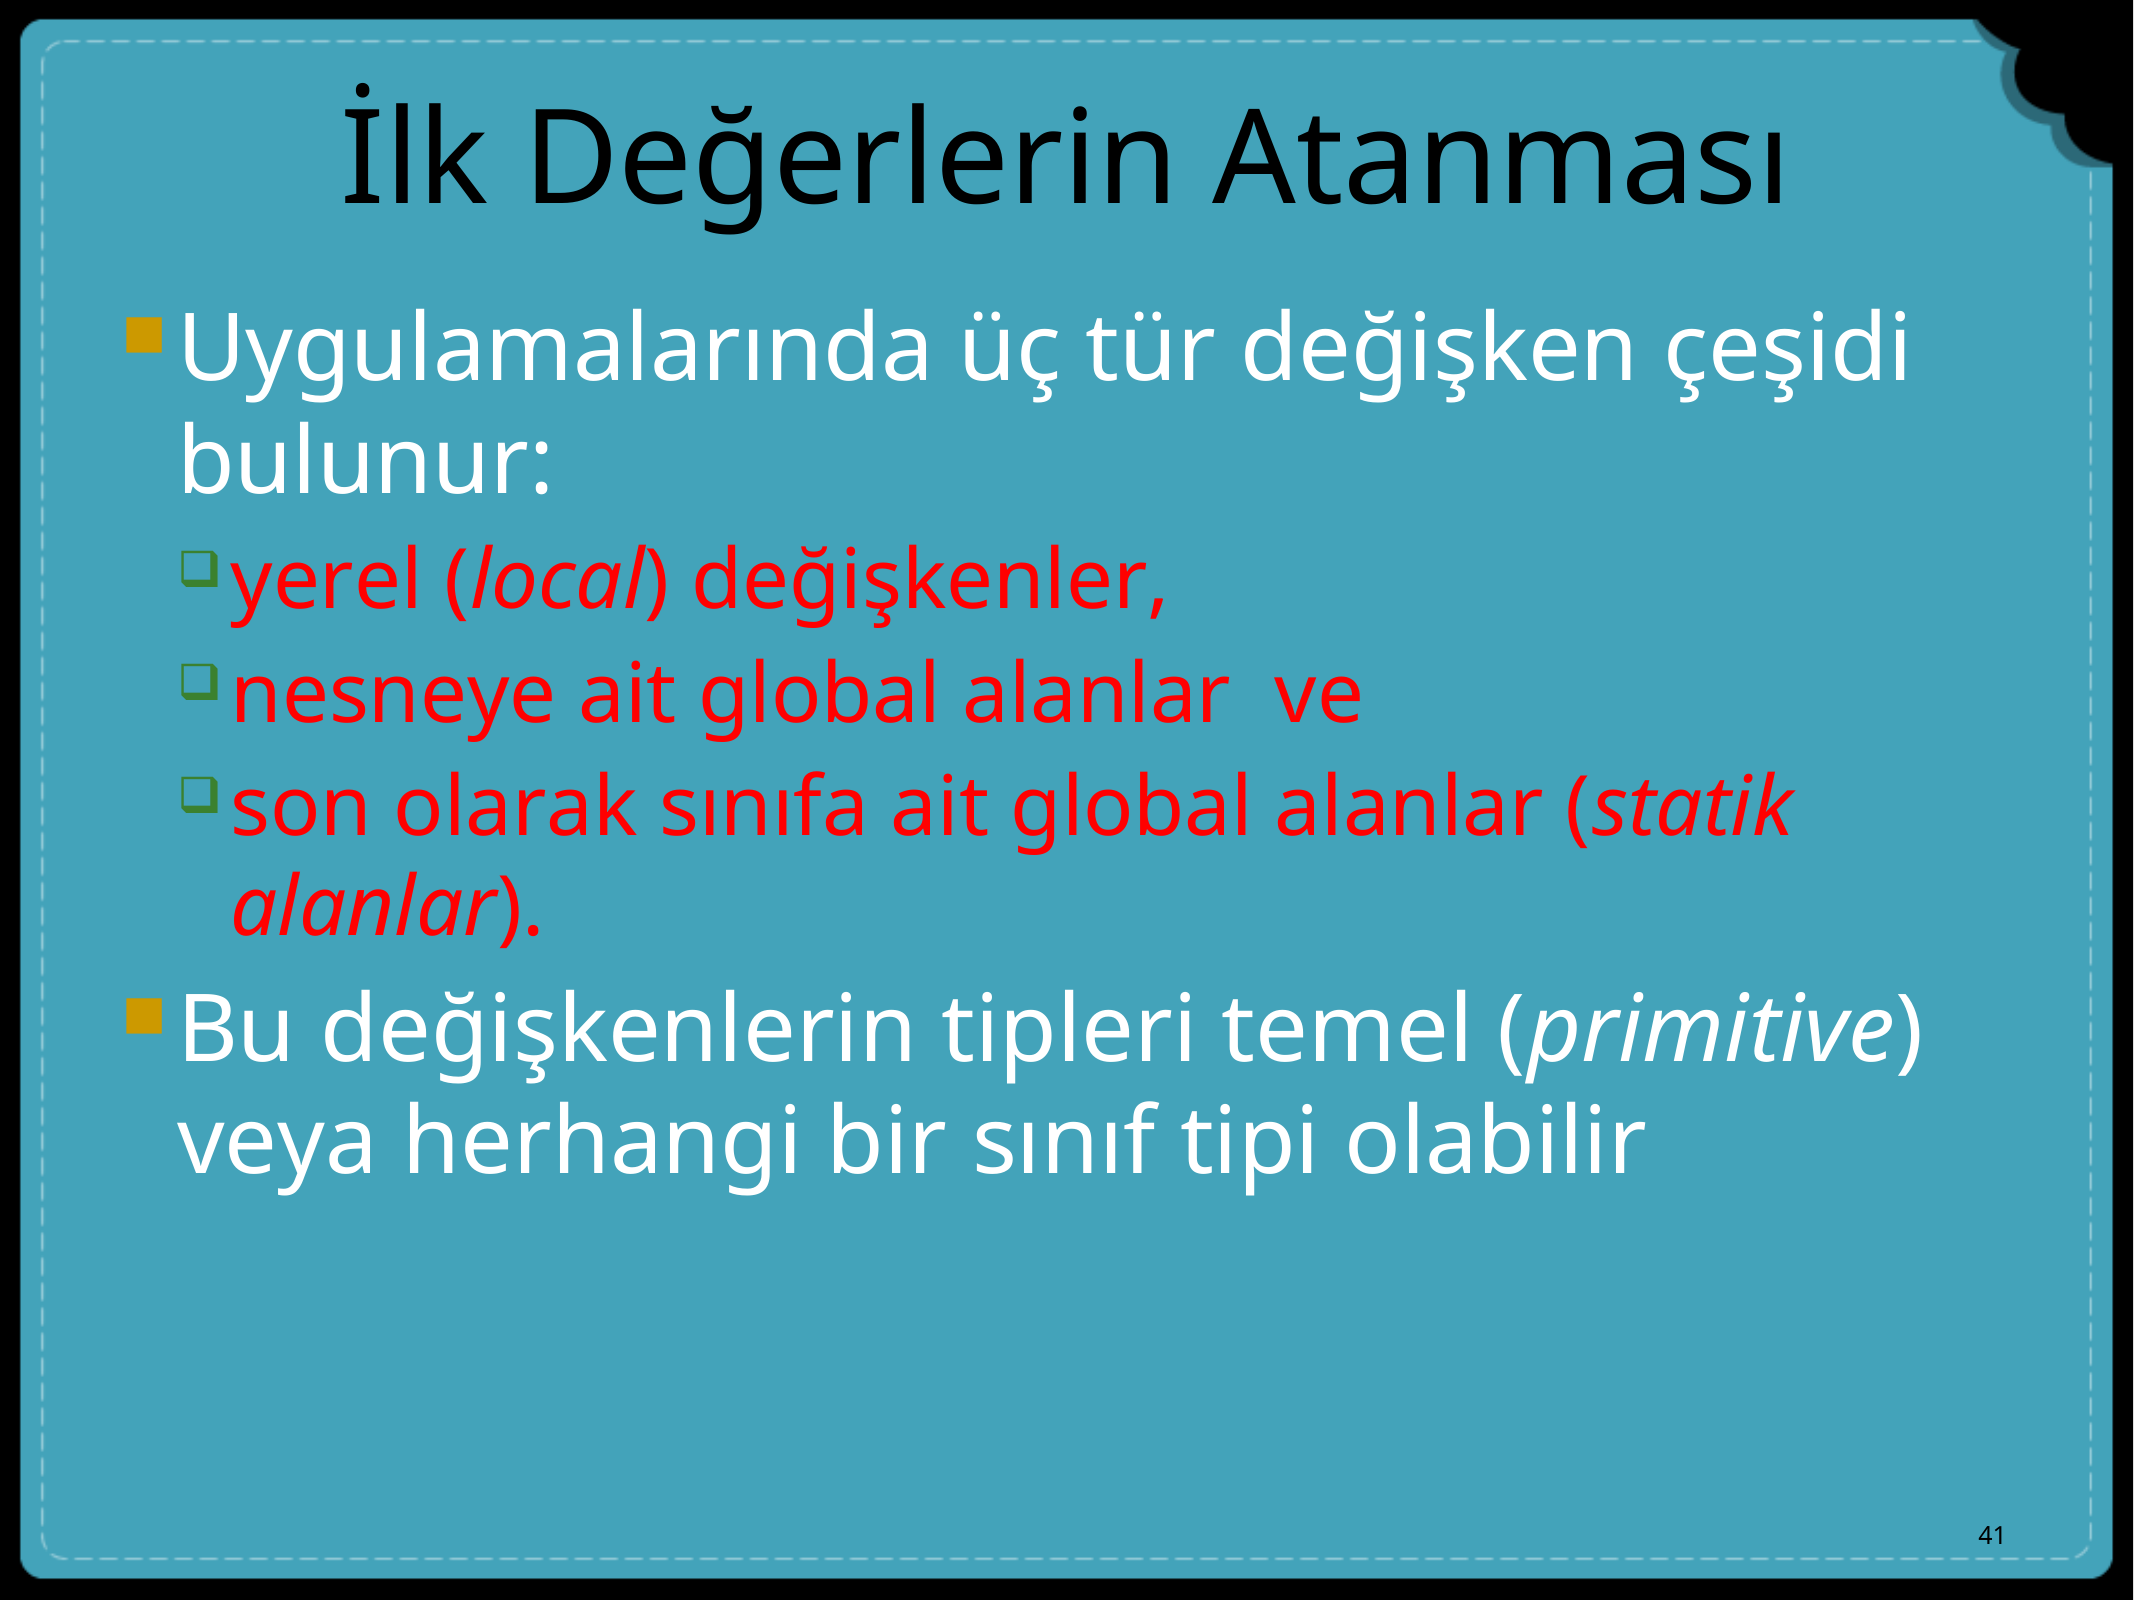

# İlk Değerlerin Atanması
Uygulamalarında üç tür değişken çeşidi bulunur:
yerel (local) değişkenler,
nesneye ait global alanlar  ve
son olarak sınıfa ait global alanlar (statik alanlar).
Bu değişkenlerin tipleri temel (primitive) veya herhangi bir sınıf tipi olabilir
41